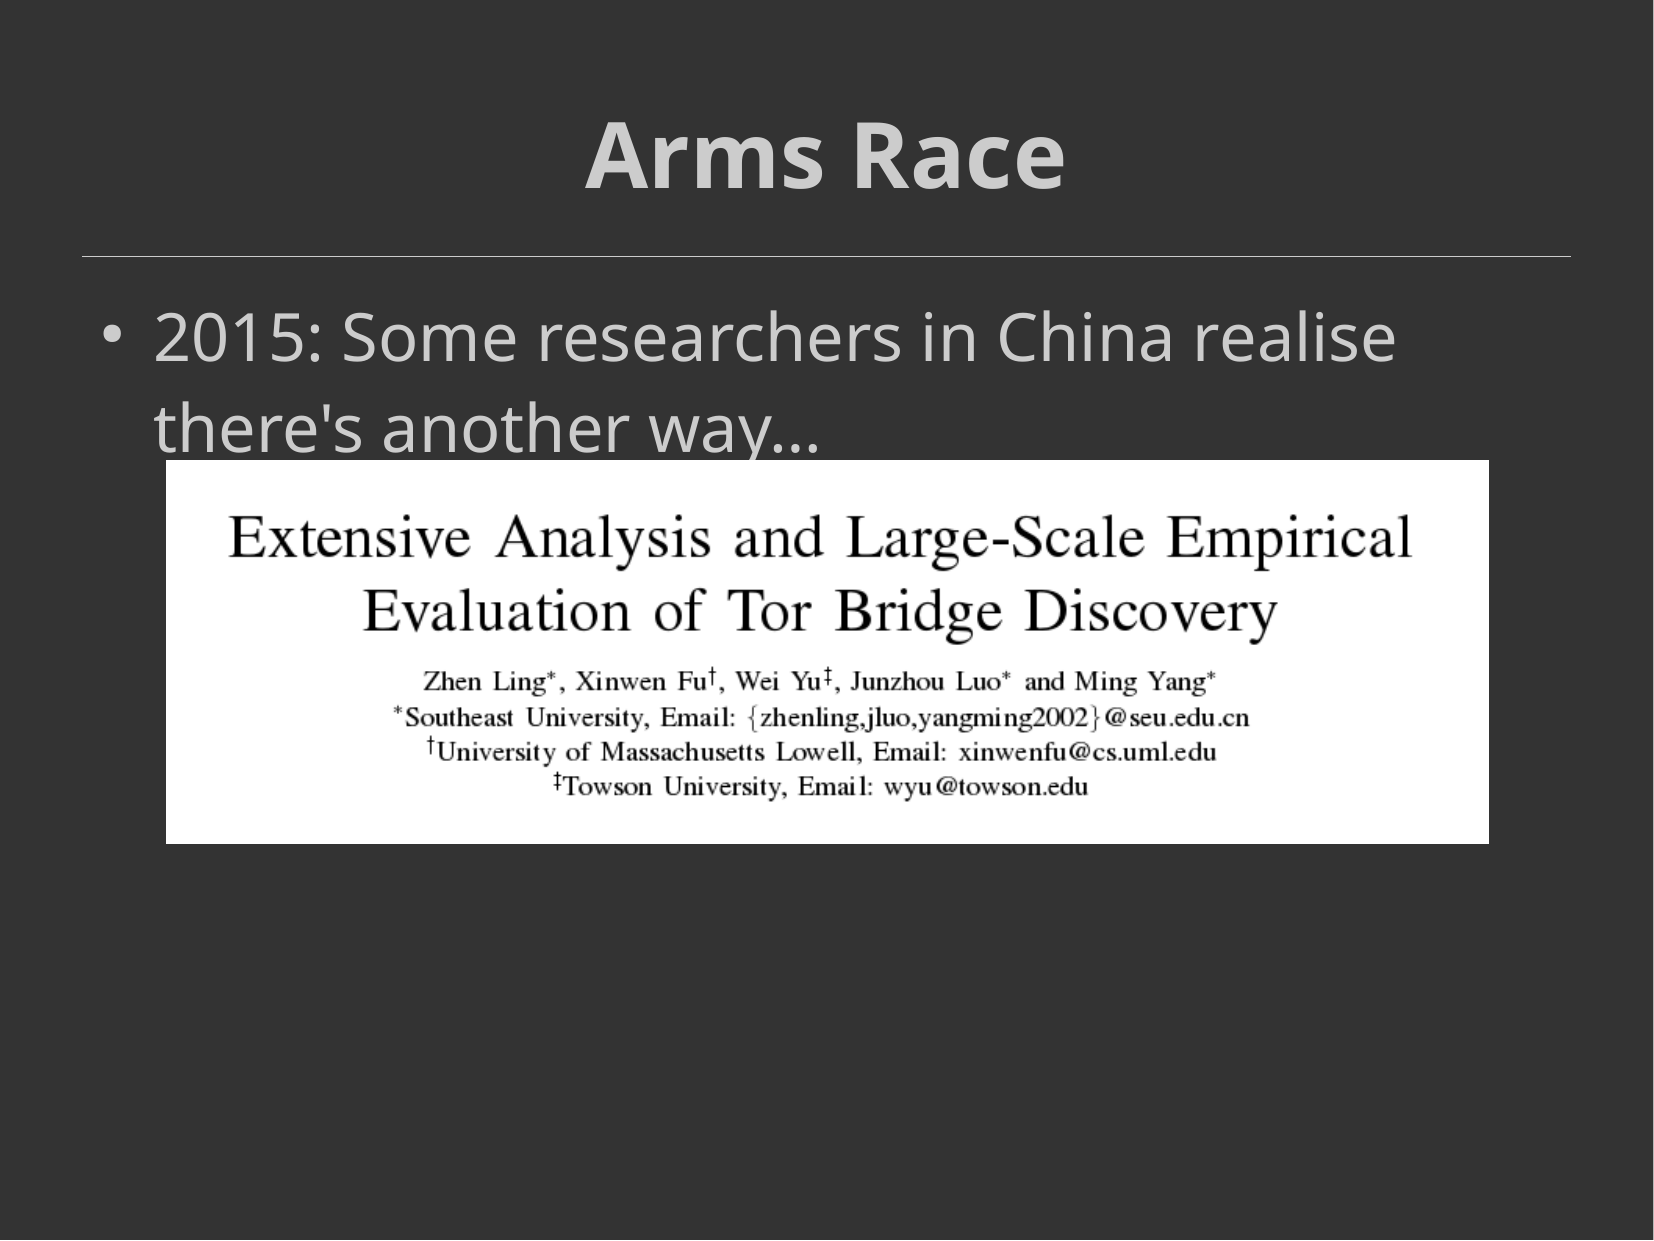

# Arms Race
2015: Some researchers in China realise there's another way…